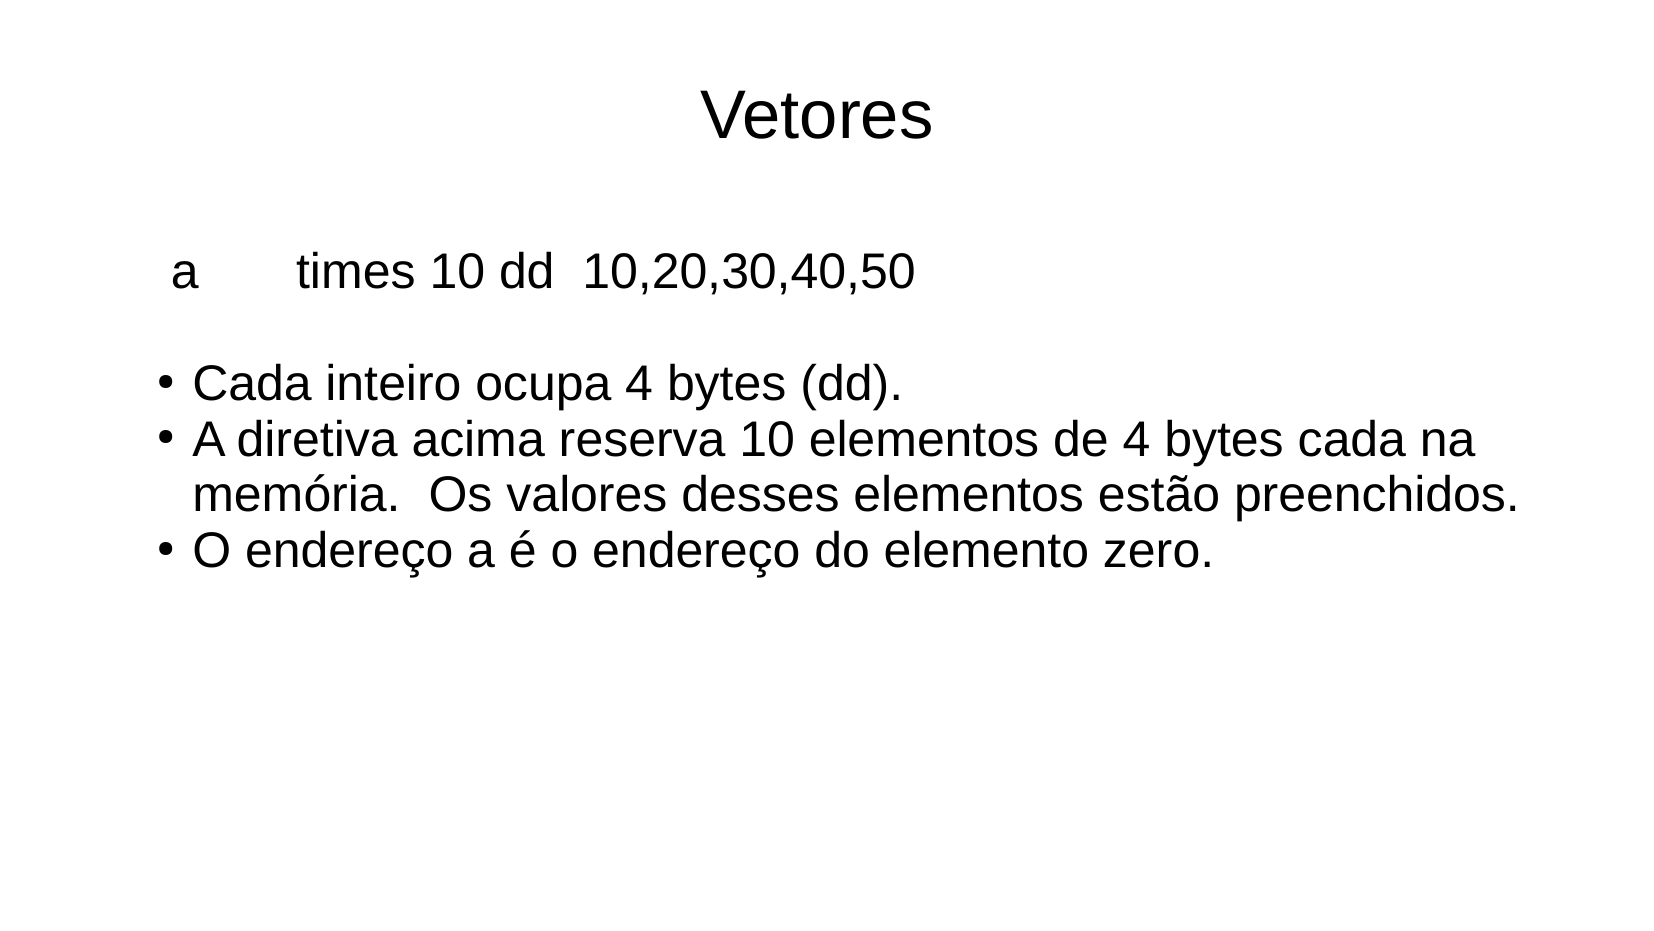

# Vetores
 a times 10 dd 10,20,30,40,50
Cada inteiro ocupa 4 bytes (dd).
A diretiva acima reserva 10 elementos de 4 bytes cada na memória. Os valores desses elementos estão preenchidos.
O endereço a é o endereço do elemento zero.